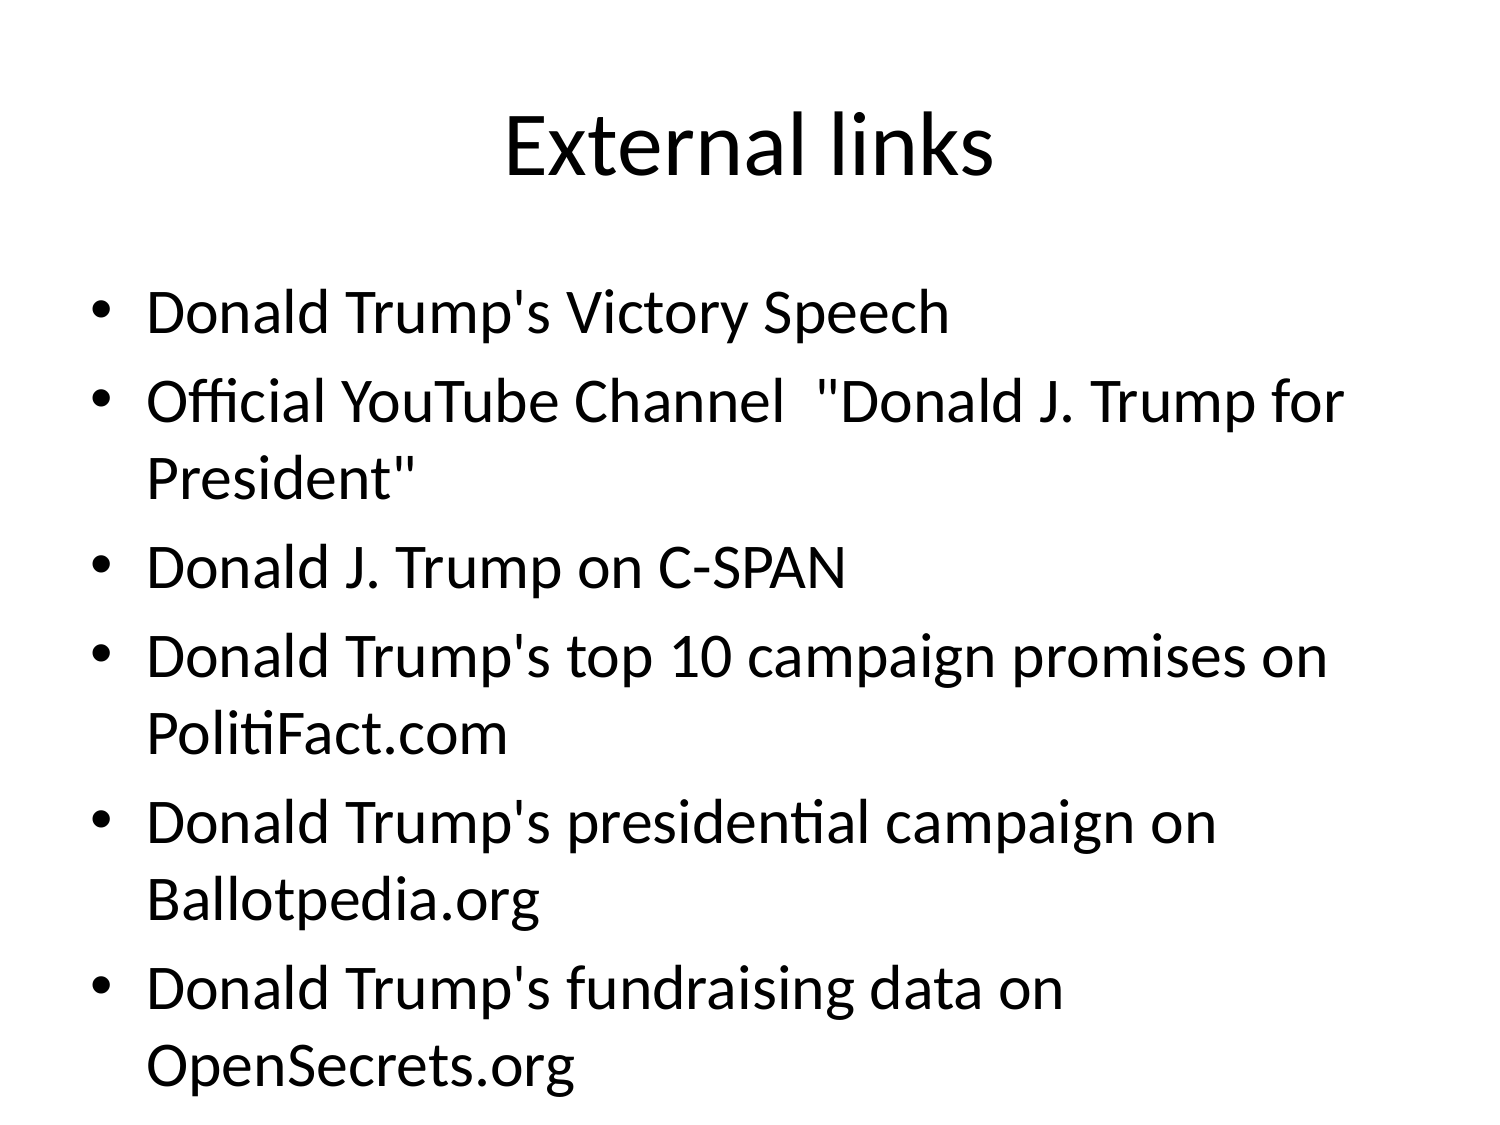

# External links
Donald Trump's Victory Speech
Official YouTube Channel "Donald J. Trump for President"
Donald J. Trump on C-SPAN
Donald Trump's top 10 campaign promises on PolitiFact.com
Donald Trump's presidential campaign on Ballotpedia.org
Donald Trump's fundraising data on OpenSecrets.org